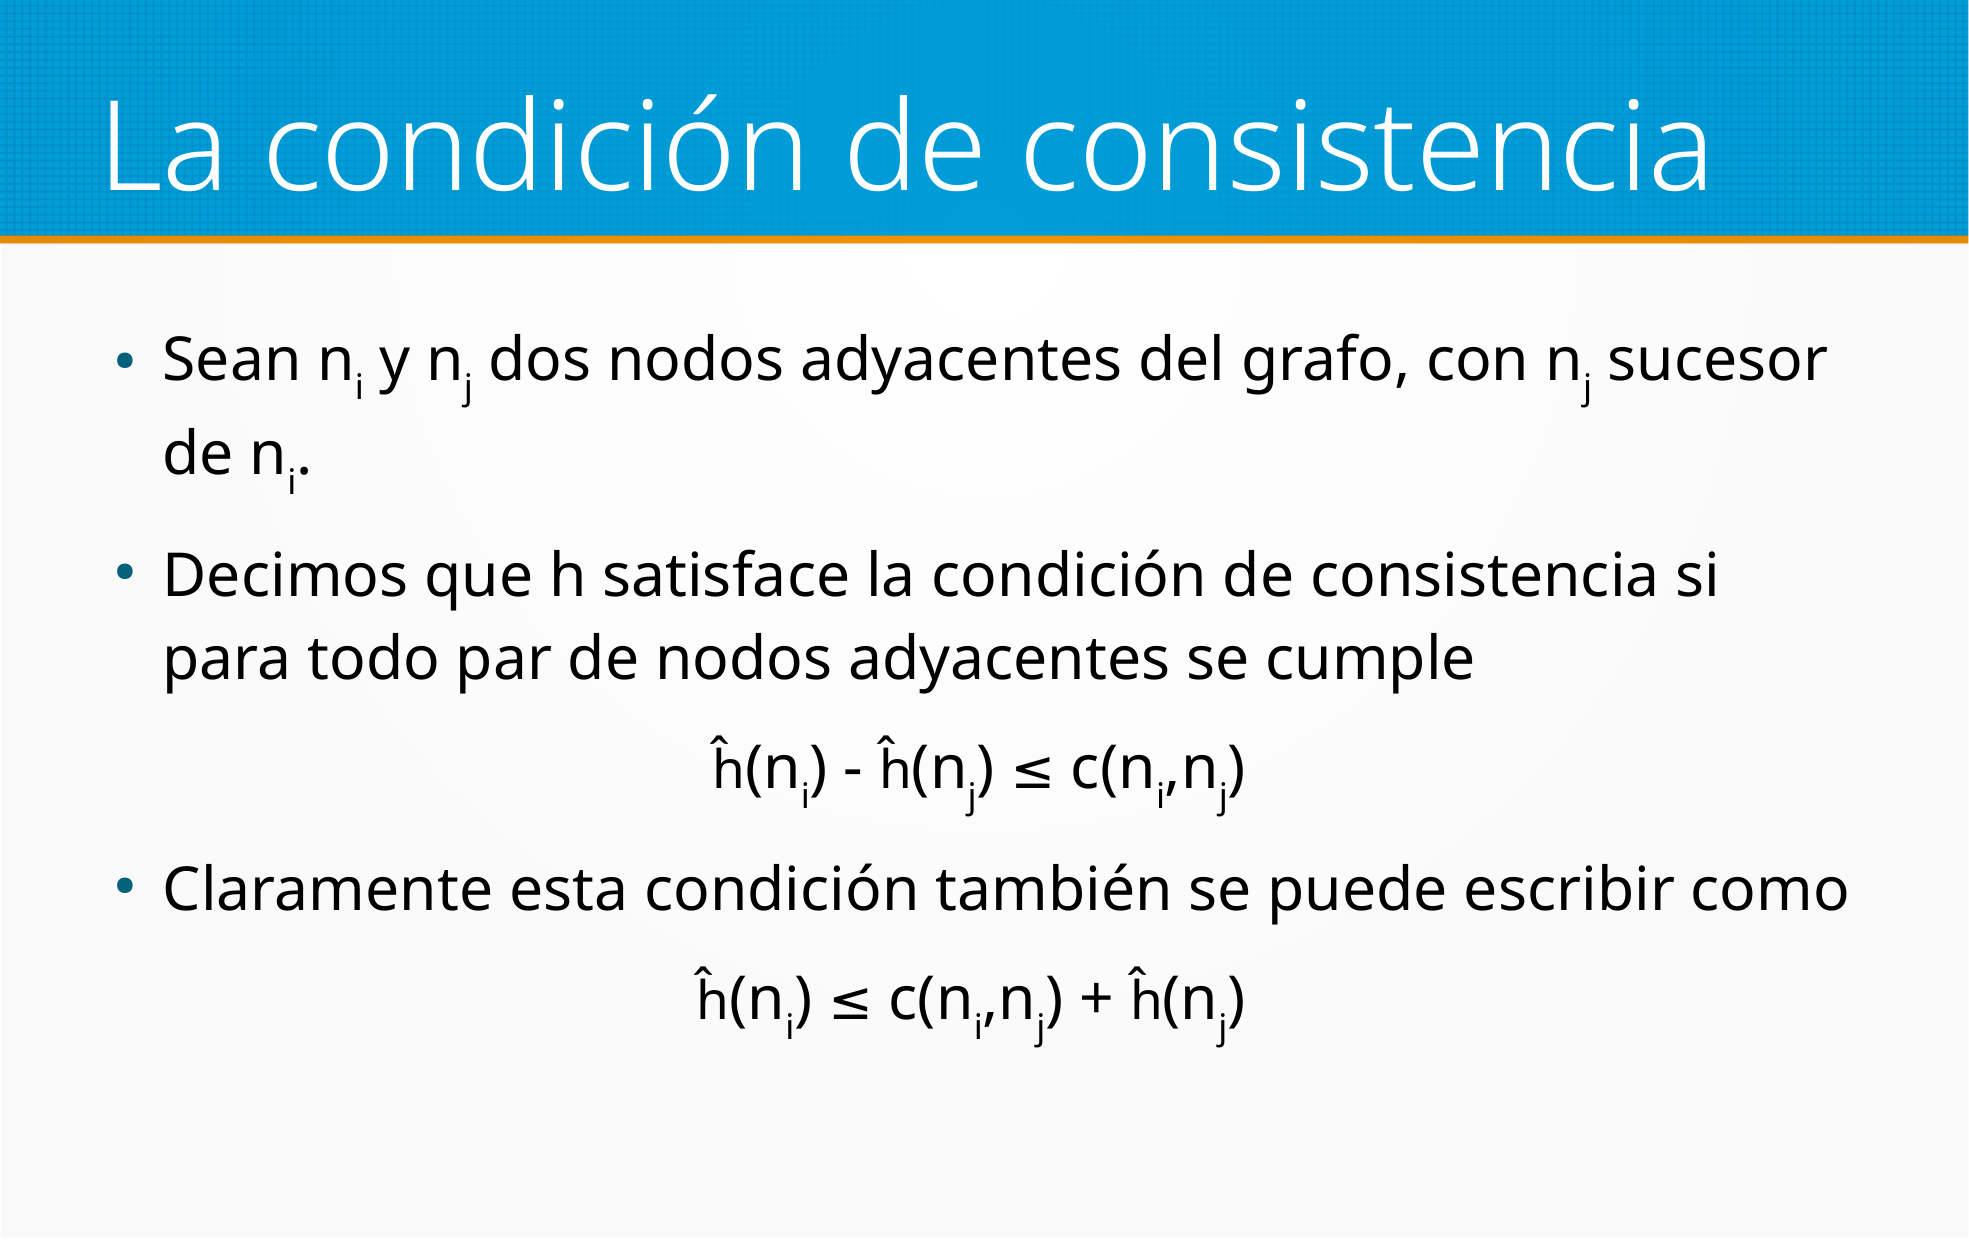

# La condición de consistencia
Sean ni y nj dos nodos adyacentes del grafo, con nj sucesor de ni.
Decimos que h satisface la condición de consistencia si para todo par de nodos adyacentes se cumple
ĥ(ni) - ĥ(nj) ≤ c(ni,nj)
Claramente esta condición también se puede escribir como
ĥ(ni) ≤ c(ni,nj) + ĥ(nj)